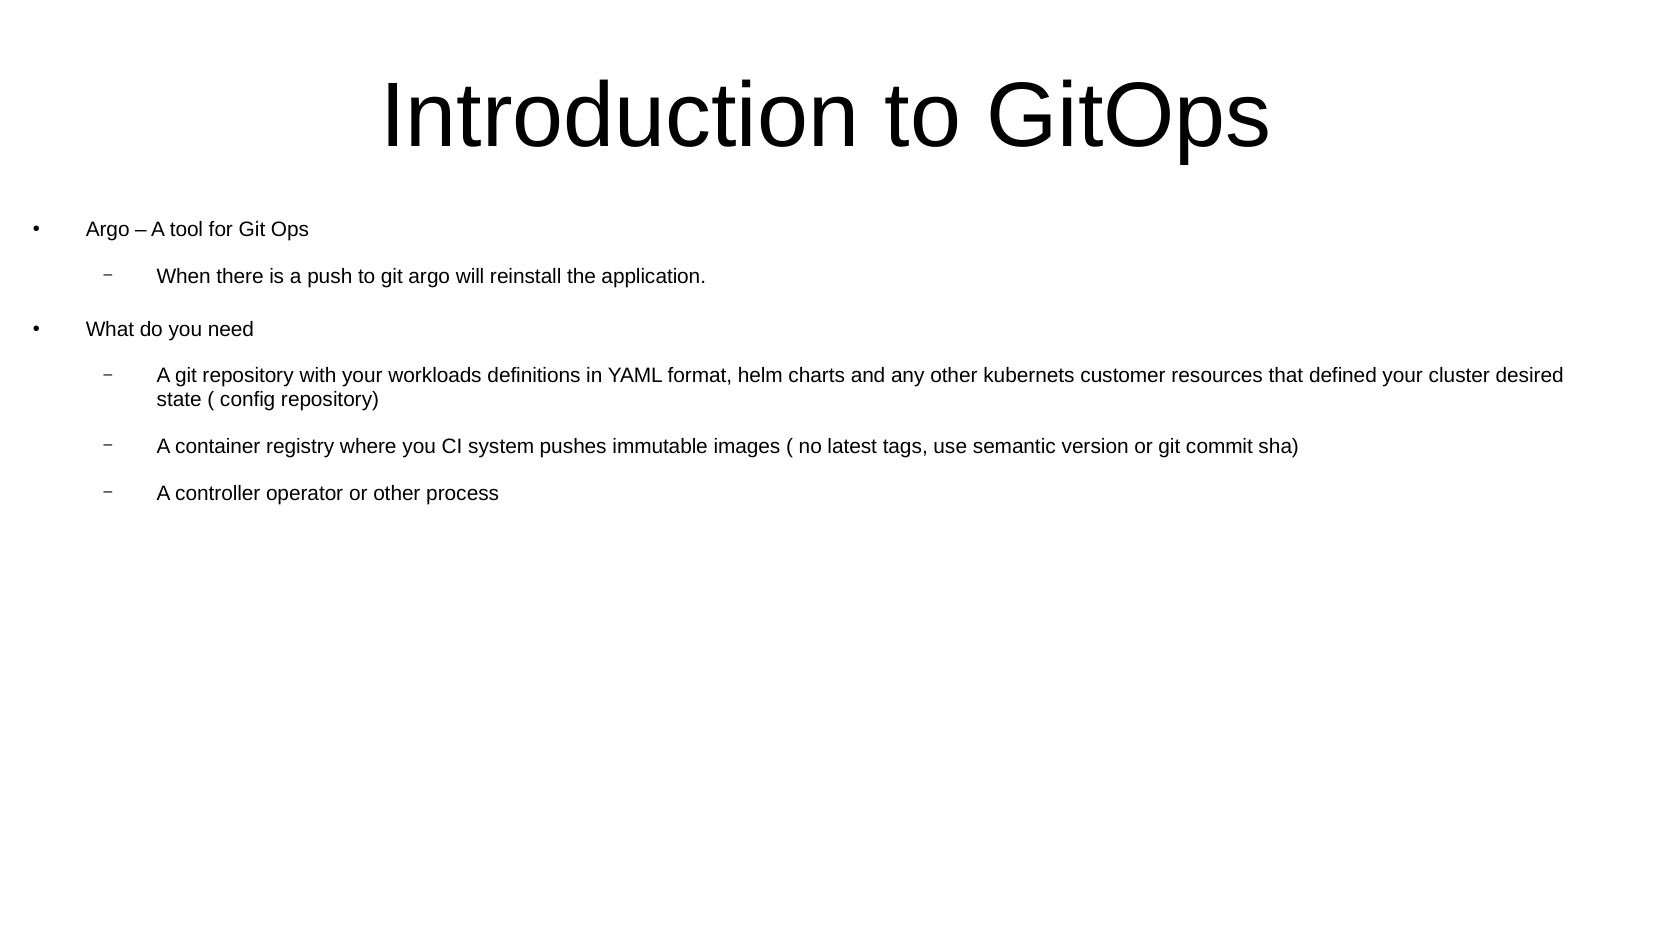

# Introduction to GitOps
Argo – A tool for Git Ops
When there is a push to git argo will reinstall the application.
What do you need
A git repository with your workloads definitions in YAML format, helm charts and any other kubernets customer resources that defined your cluster desired state ( config repository)
A container registry where you CI system pushes immutable images ( no latest tags, use semantic version or git commit sha)
A controller operator or other process